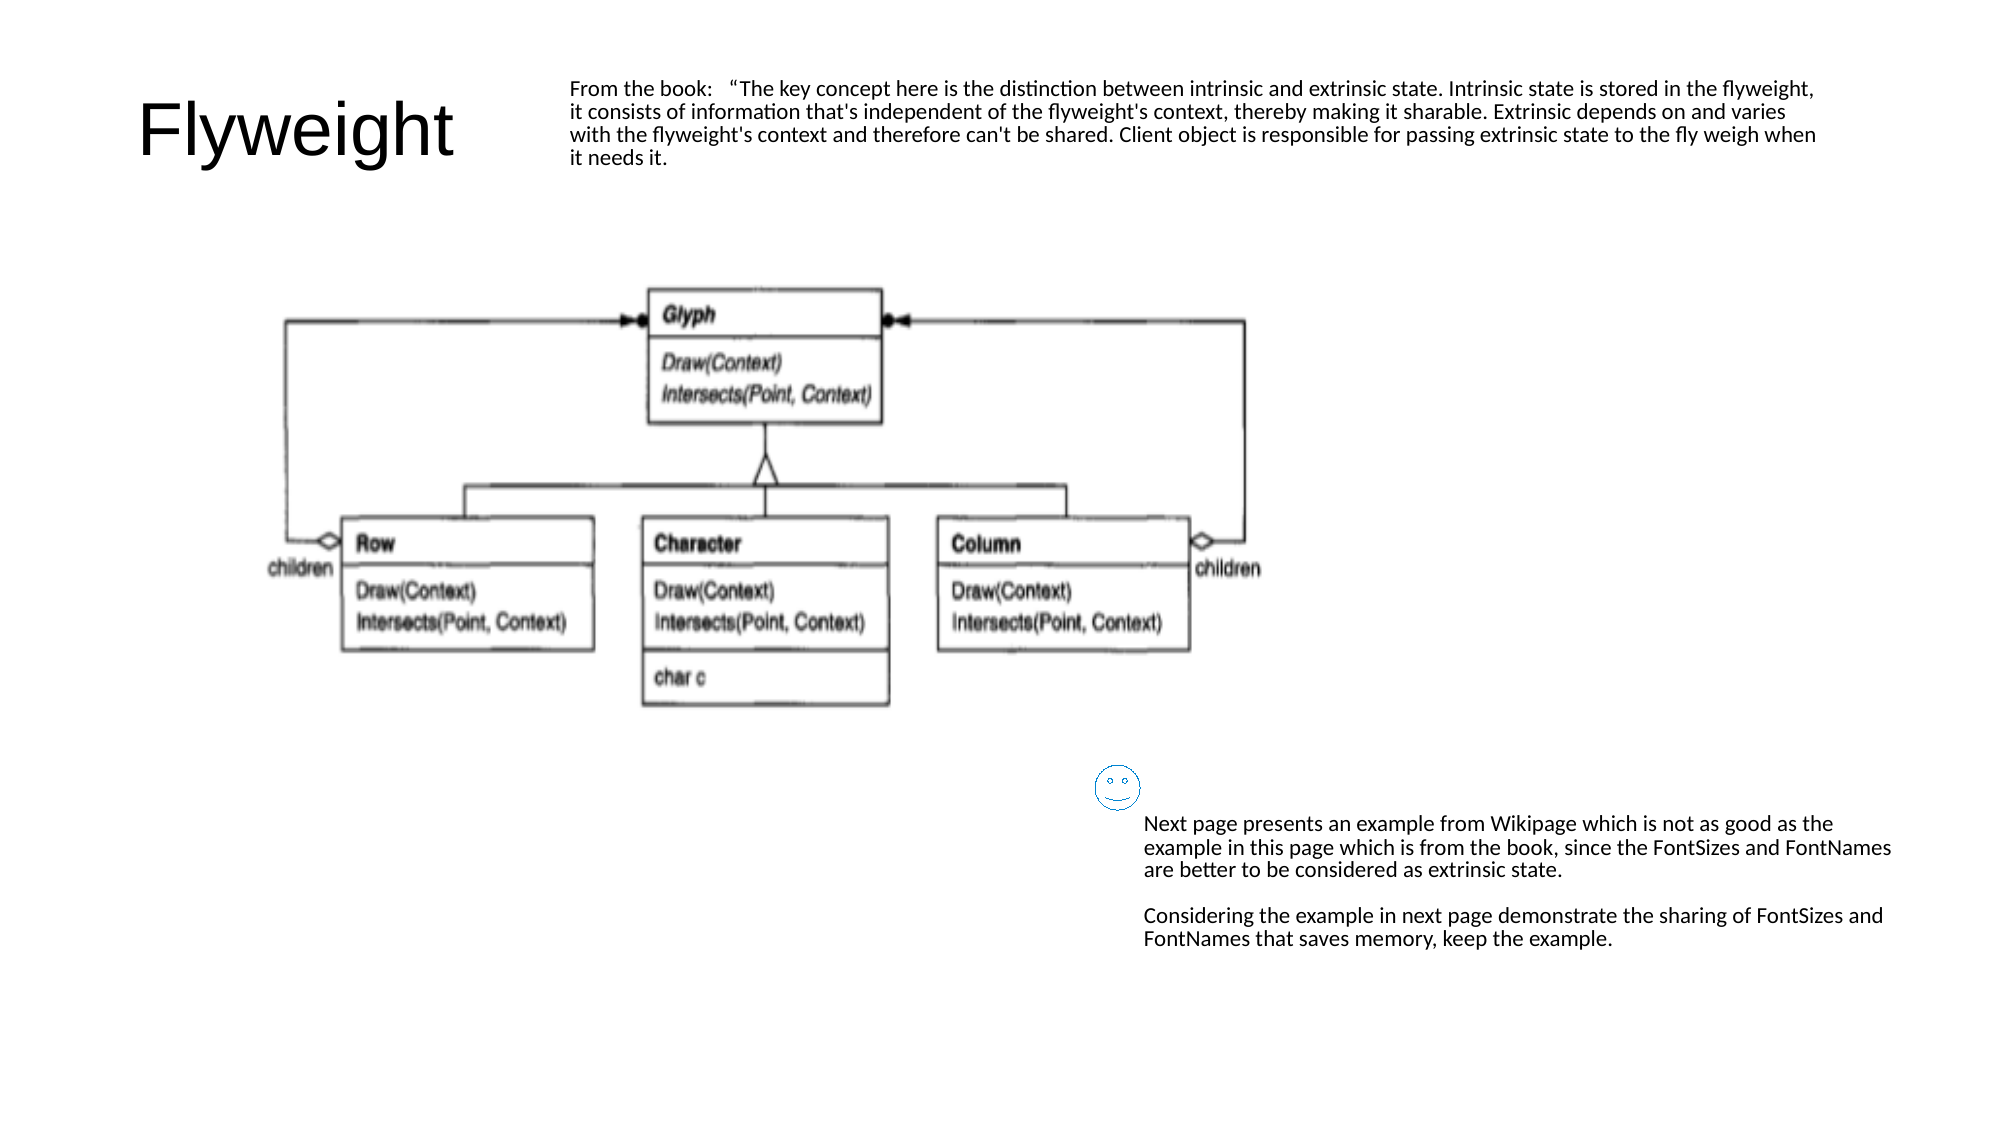

# Flyweight
From the book: “The key concept here is the distinction between intrinsic and extrinsic state. Intrinsic state is stored in the flyweight, it consists of information that's independent of the flyweight's context, thereby making it sharable. Extrinsic depends on and varies with the flyweight's context and therefore can't be shared. Client object is responsible for passing extrinsic state to the fly weigh when it needs it.
Next page presents an example from Wikipage which is not as good as the example in this page which is from the book, since the FontSizes and FontNames are better to be considered as extrinsic state.
Considering the example in next page demonstrate the sharing of FontSizes and FontNames that saves memory, keep the example.